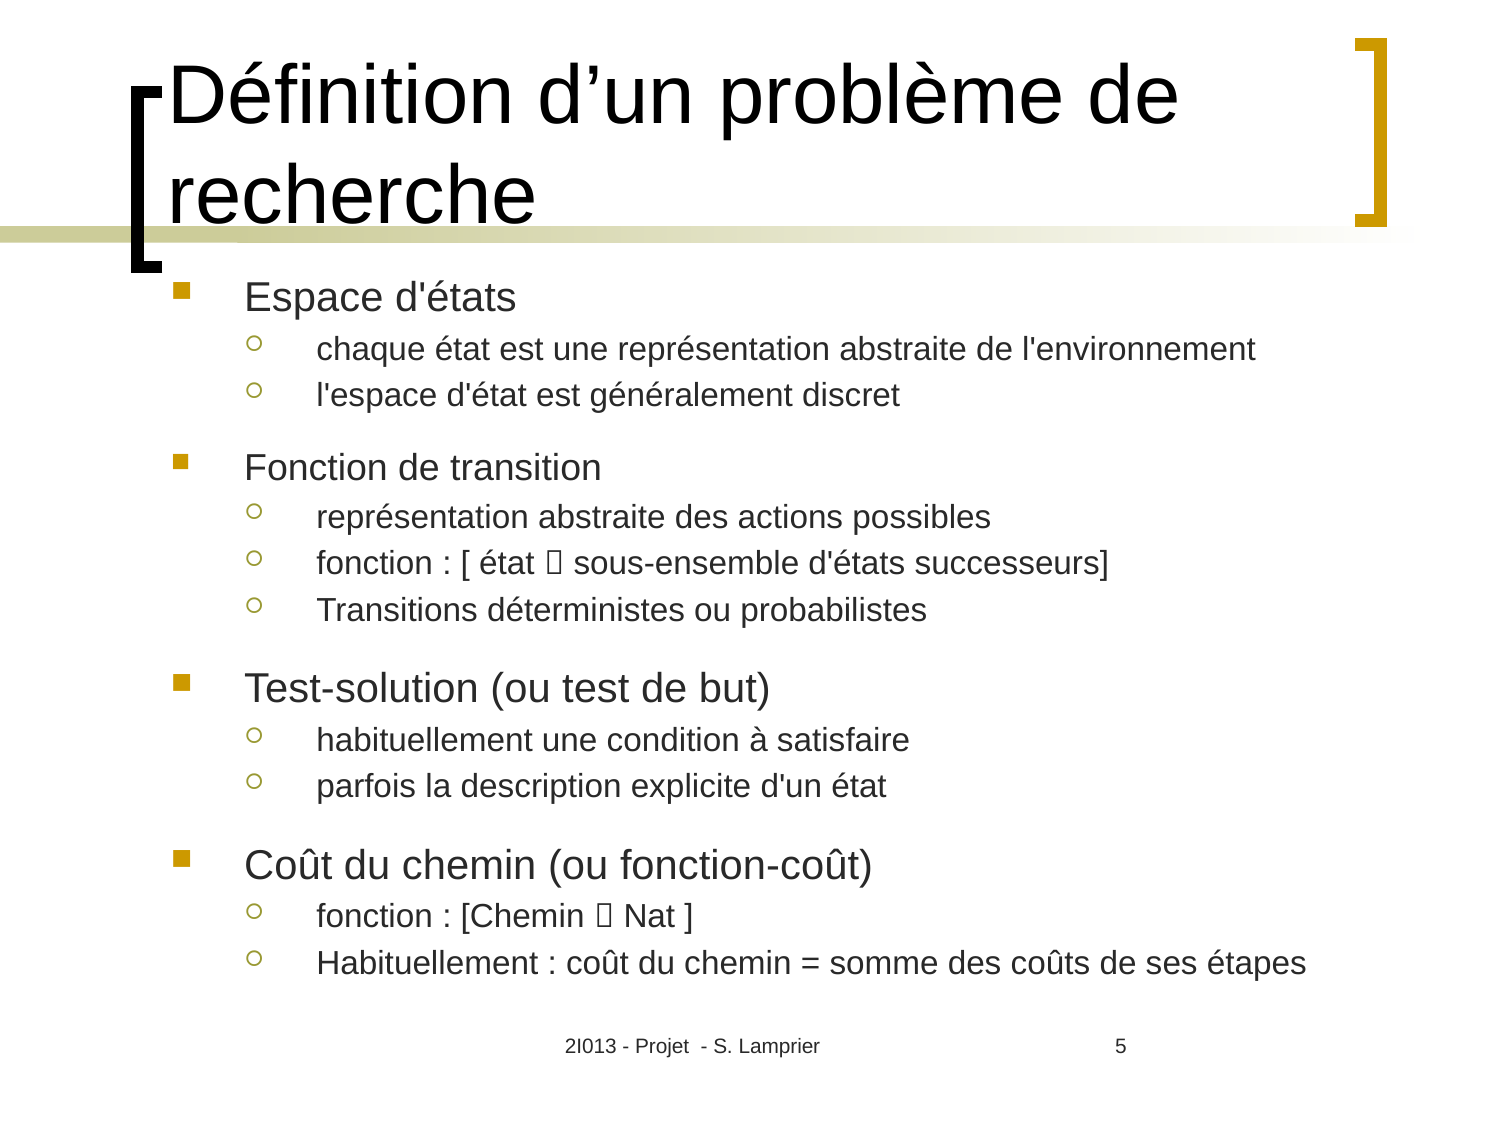

# Définition d’un problème de recherche
Espace d'états
chaque état est une représentation abstraite de l'environnement
l'espace d'état est généralement discret
Fonction de transition
représentation abstraite des actions possibles
fonction : [ état  sous-ensemble d'états successeurs]
Transitions déterministes ou probabilistes
Test-solution (ou test de but)
habituellement une condition à satisfaire
parfois la description explicite d'un état
Coût du chemin (ou fonction-coût)
fonction : [Chemin  Nat ]
Habituellement : coût du chemin = somme des coûts de ses étapes
2I013 - Projet - S. Lamprier